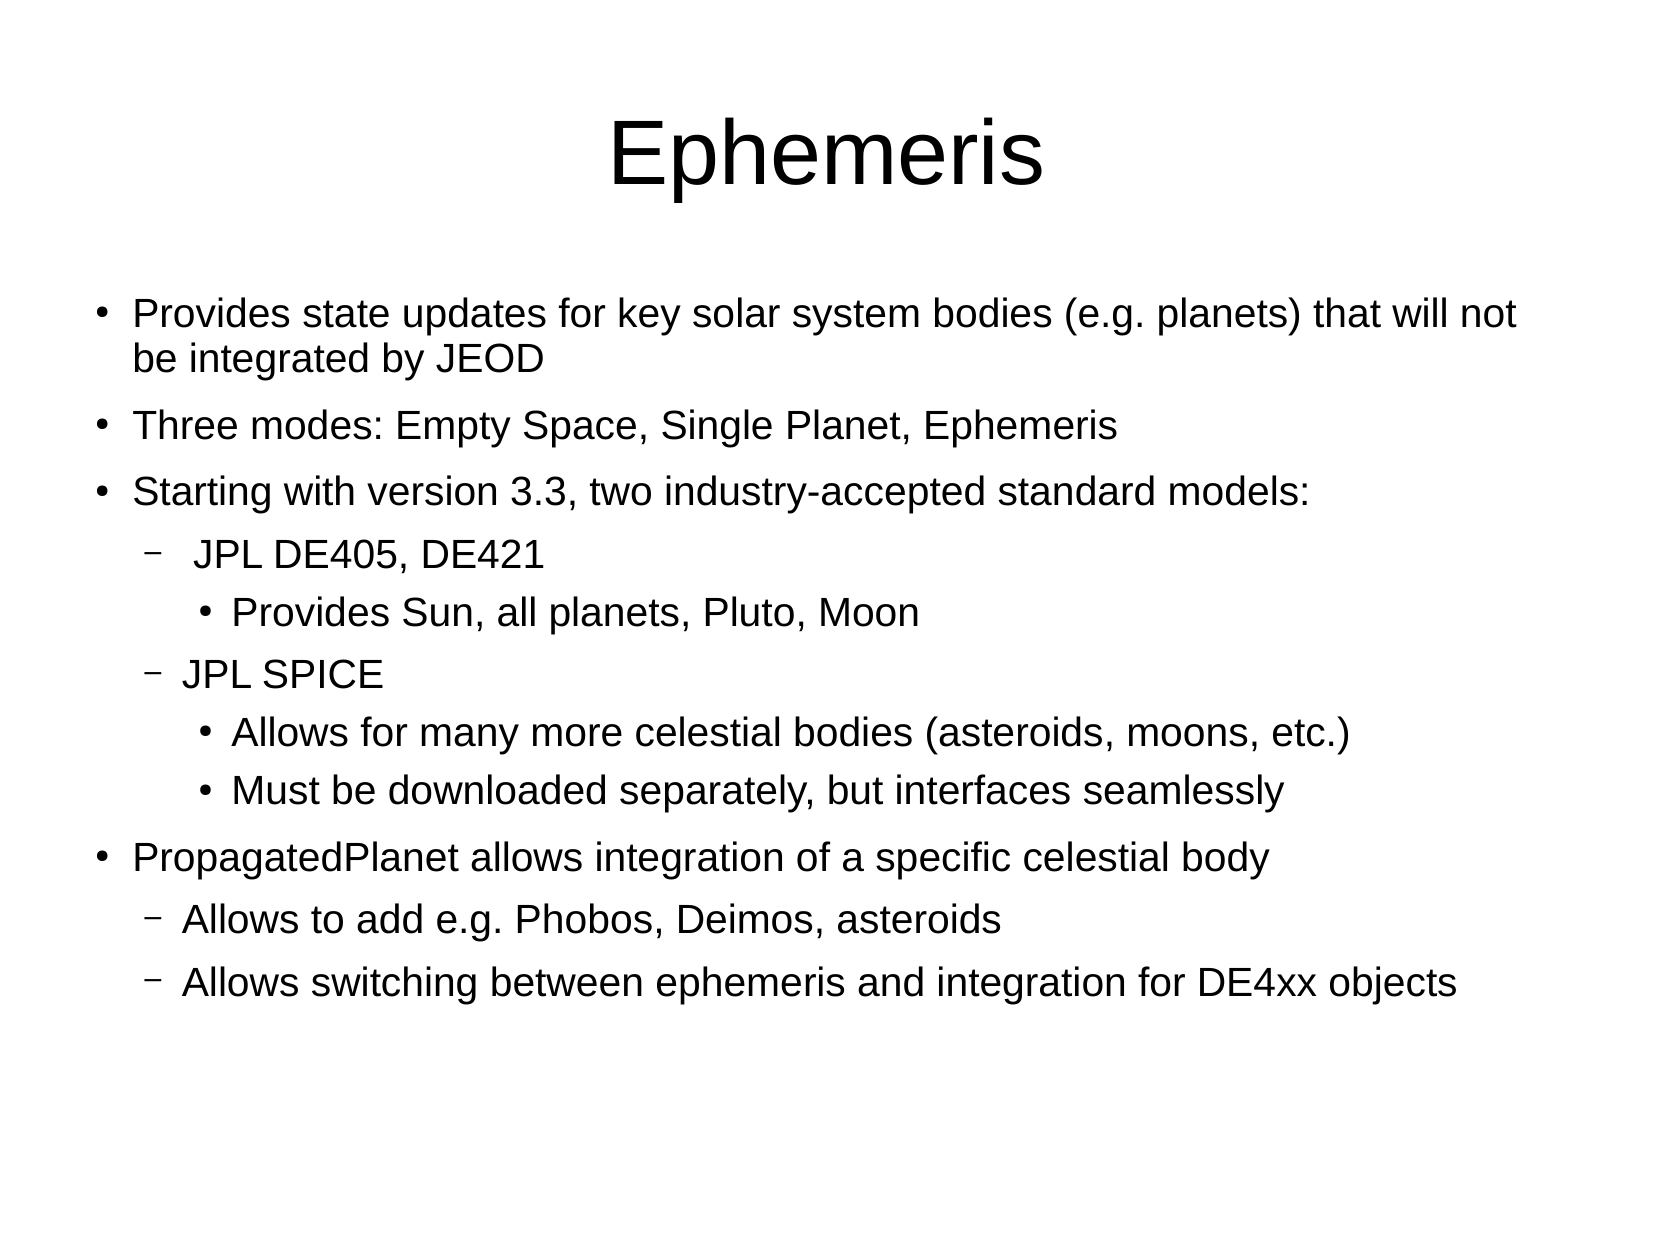

# Ephemeris
Provides state updates for key solar system bodies (e.g. planets) that will not be integrated by JEOD
Three modes: Empty Space, Single Planet, Ephemeris
Starting with version 3.3, two industry-accepted standard models:
 JPL DE405, DE421
Provides Sun, all planets, Pluto, Moon
JPL SPICE
Allows for many more celestial bodies (asteroids, moons, etc.)
Must be downloaded separately, but interfaces seamlessly
PropagatedPlanet allows integration of a specific celestial body
Allows to add e.g. Phobos, Deimos, asteroids
Allows switching between ephemeris and integration for DE4xx objects